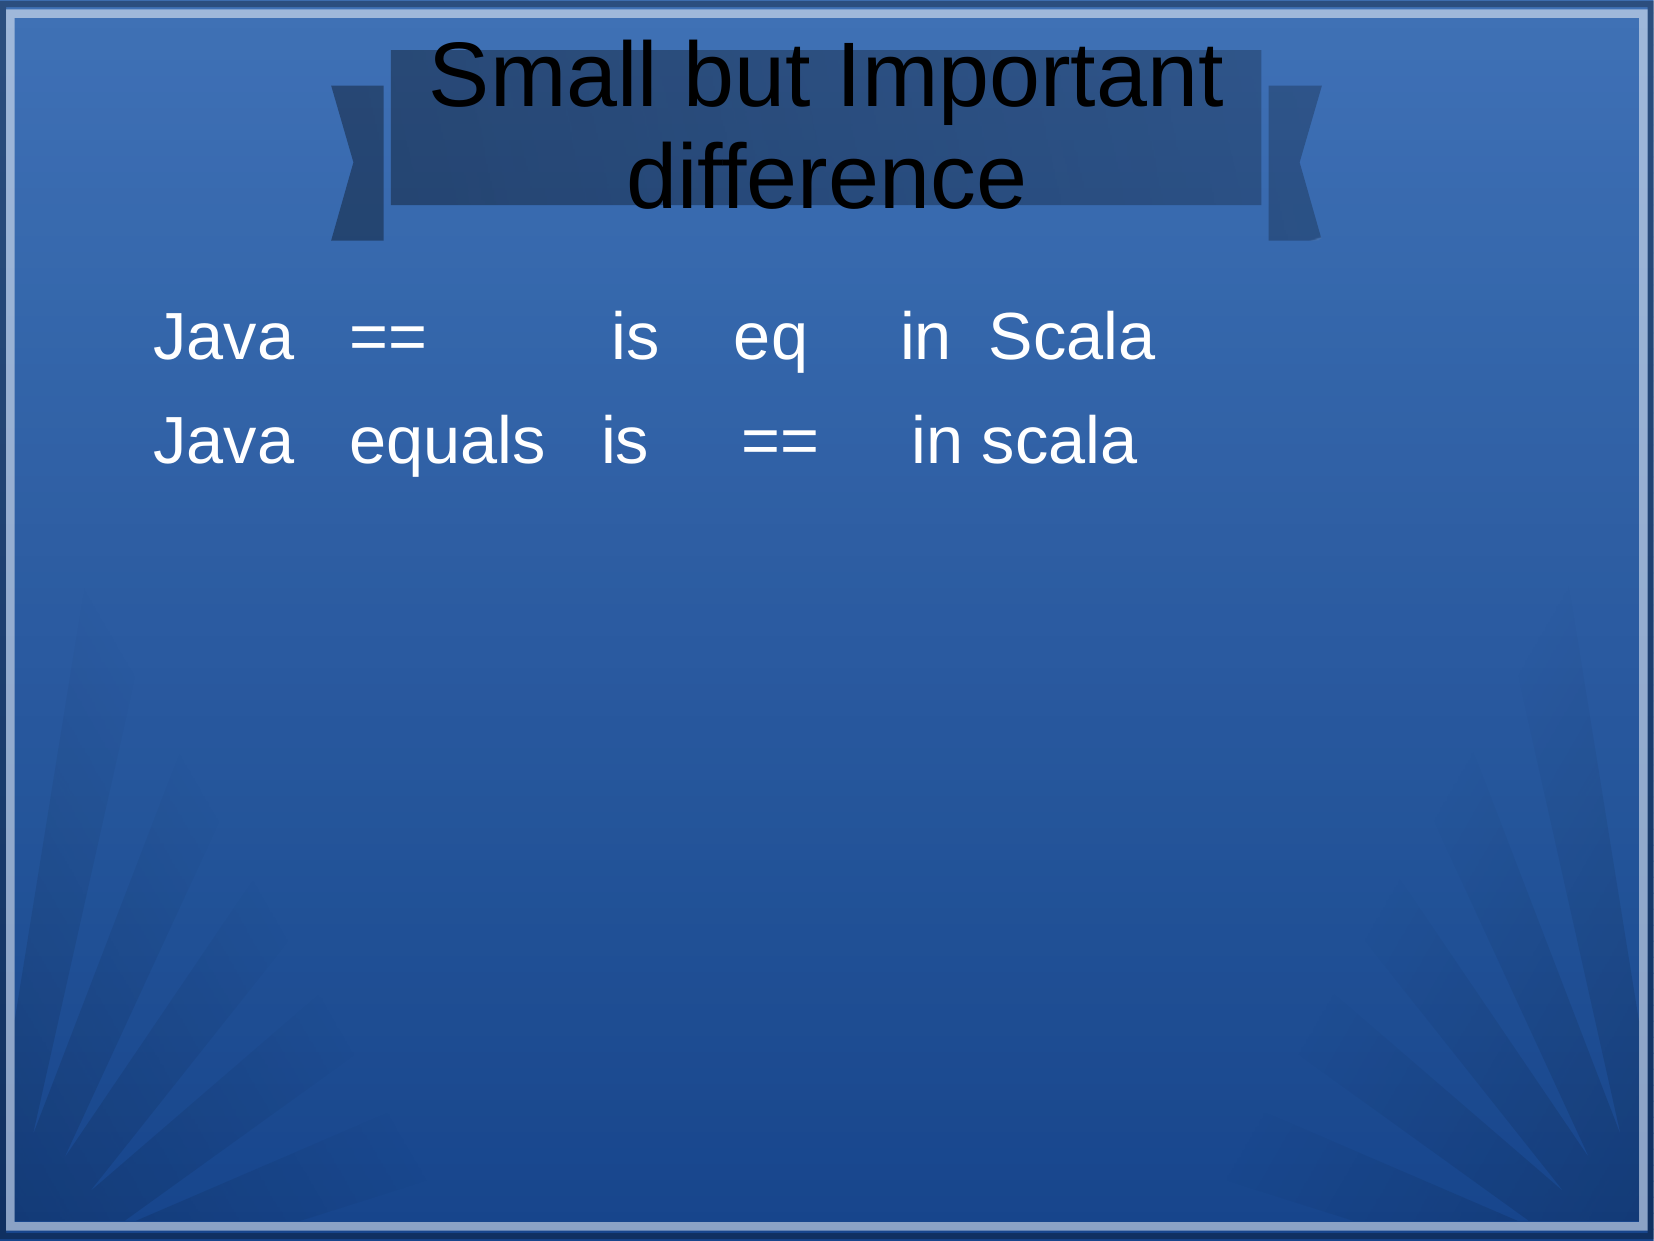

# Small but Important difference
Java == is eq in Scala
Java equals is == in scala